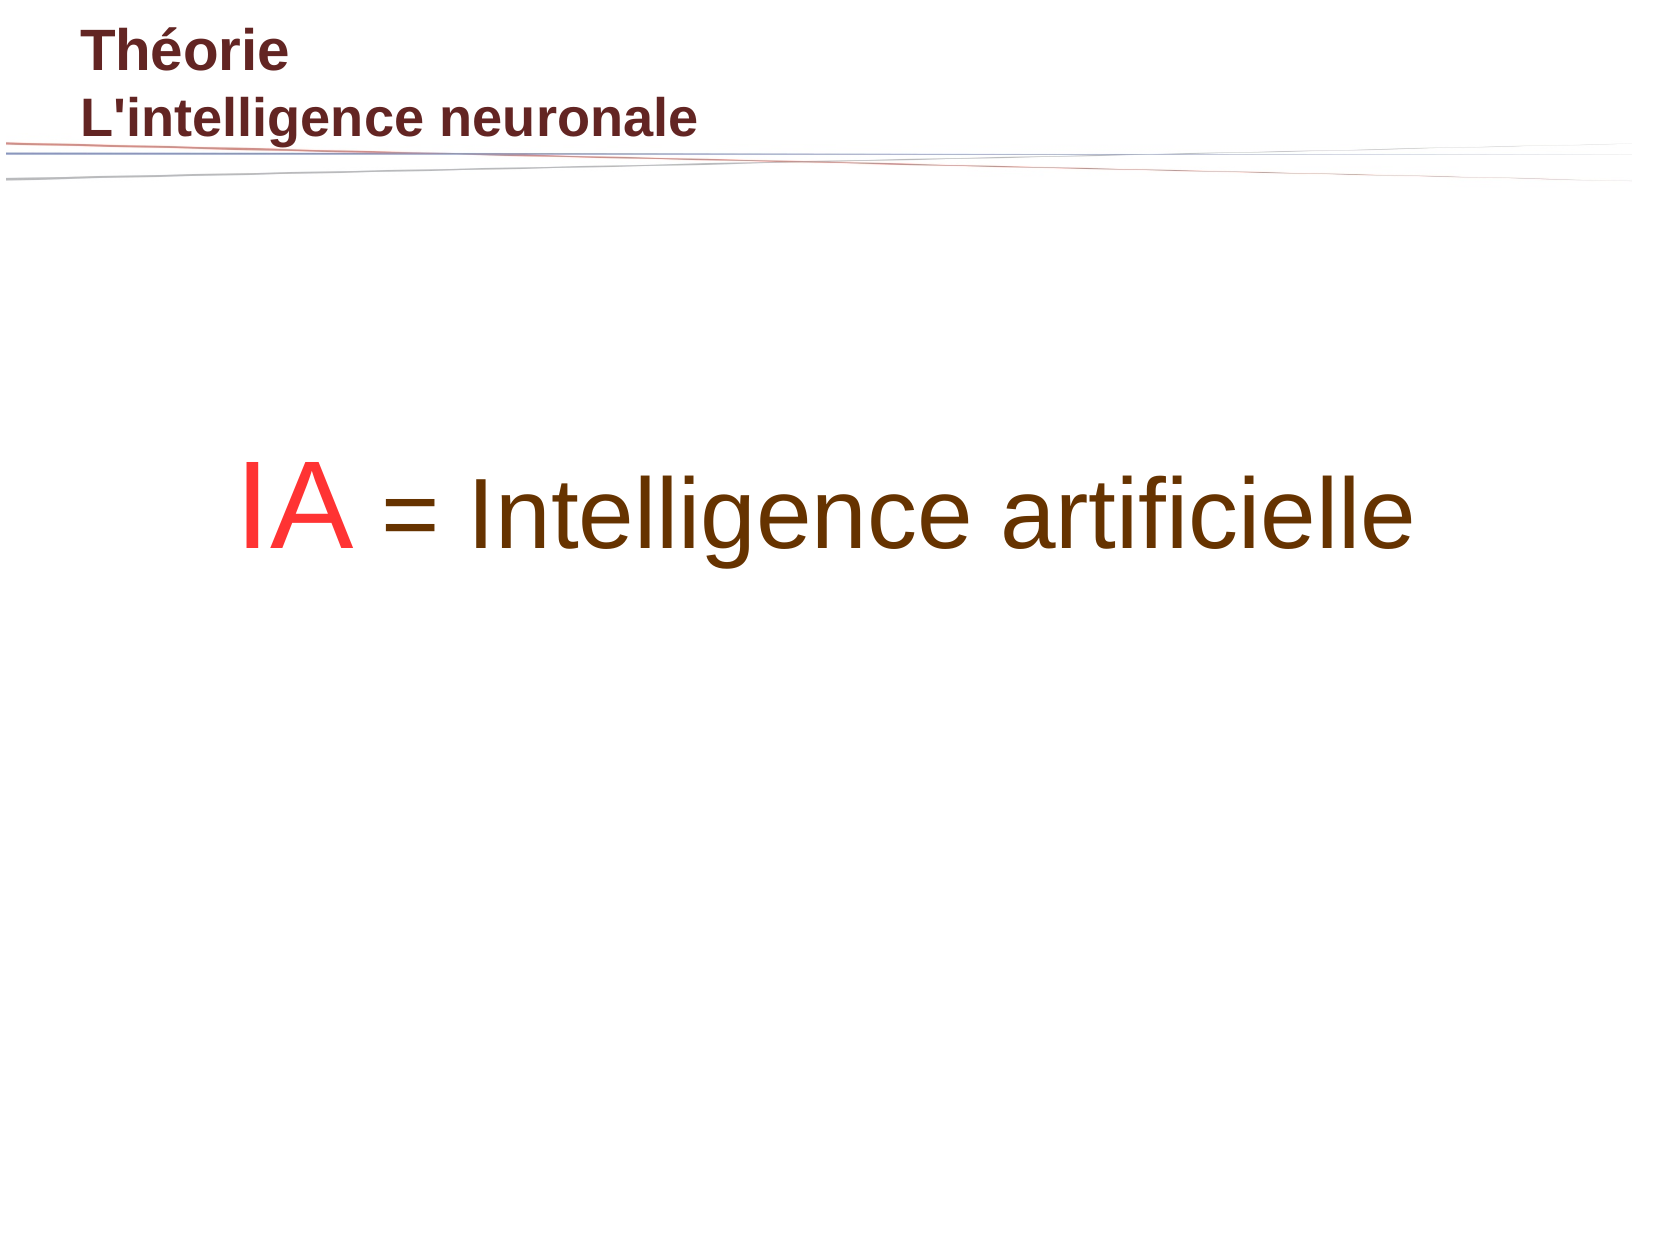

# Théorie L'intelligence neuronale
IA = Intelligence artificielle